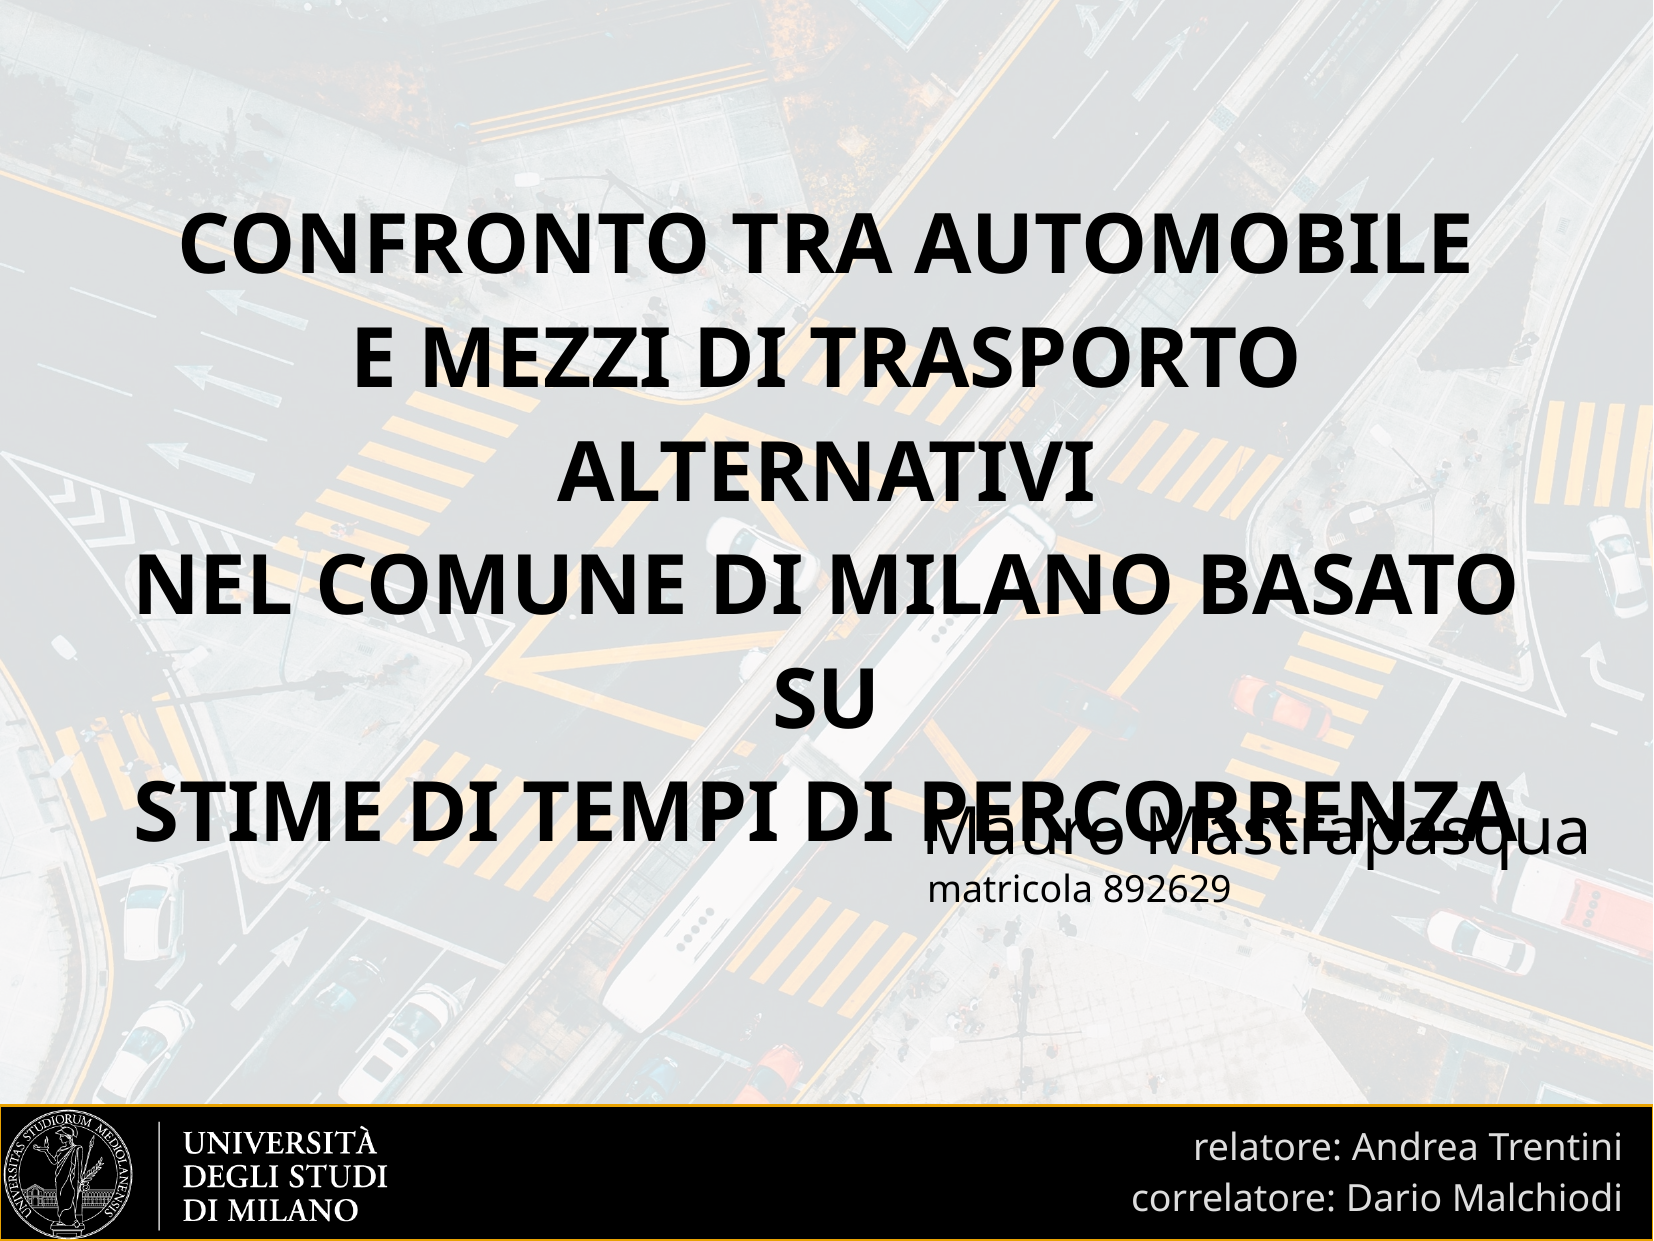

CONFRONTO TRA AUTOMOBILE
E MEZZI DI TRASPORTO ALTERNATIVI
NEL COMUNE DI MILANO BASATO SU
STIME DI TEMPI DI PERCORRENZA
Mauro Mastrapasqua
matricola 892629
relatore: Andrea Trentini
correlatore: Dario Malchiodi